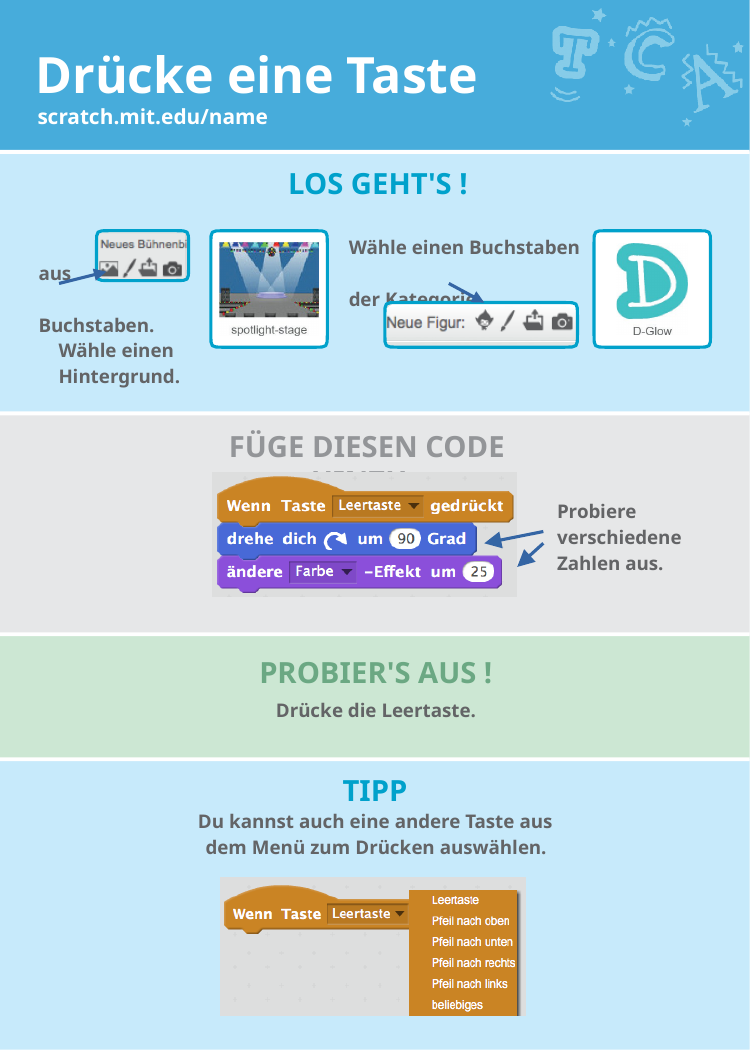

Drücke eine Taste
scratch.mit.edu/name
LOS GEHT'S !
				 Wähle einen Buchstaben aus
				 der Kategorie Buchstaben.
 Wähle einen
 Hintergrund.
FÜGE DIESEN CODE HINZU :
Probiere verschiedene
Zahlen aus.
PROBIER'S AUS !
Drücke die Leertaste.
TIPP
Du kannst auch eine andere Taste aus
dem Menü zum Drücken auswählen.